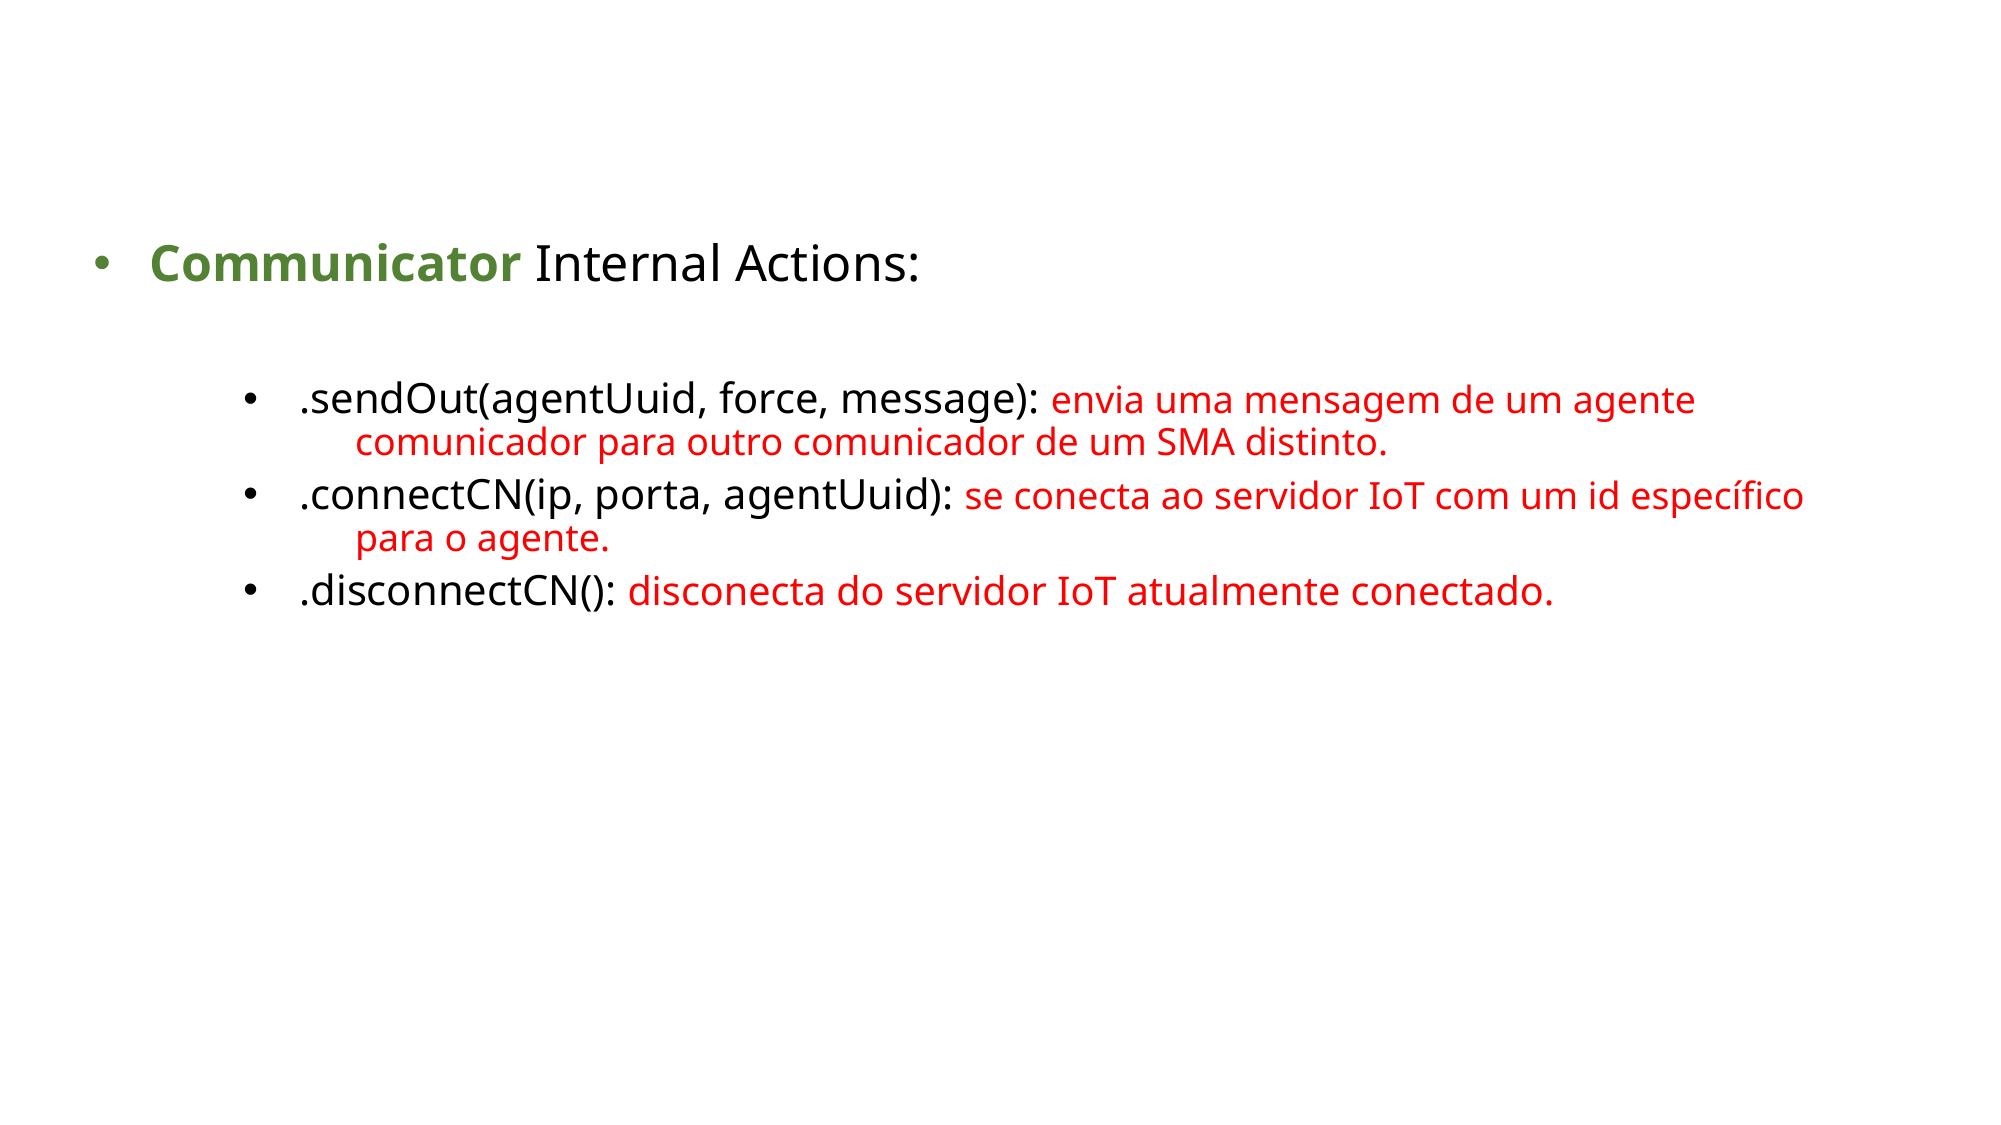

Agentes Comunicadores: Ações Internas
Communicator Internal Actions:
.sendOut(agentUuid, force, message): envia uma mensagem de um agente comunicador para outro comunicador de um SMA distinto.
.connectCN(ip, porta, agentUuid): se conecta ao servidor IoT com um id específico para o agente.
.disconnectCN(): disconecta do servidor IoT atualmente conectado.